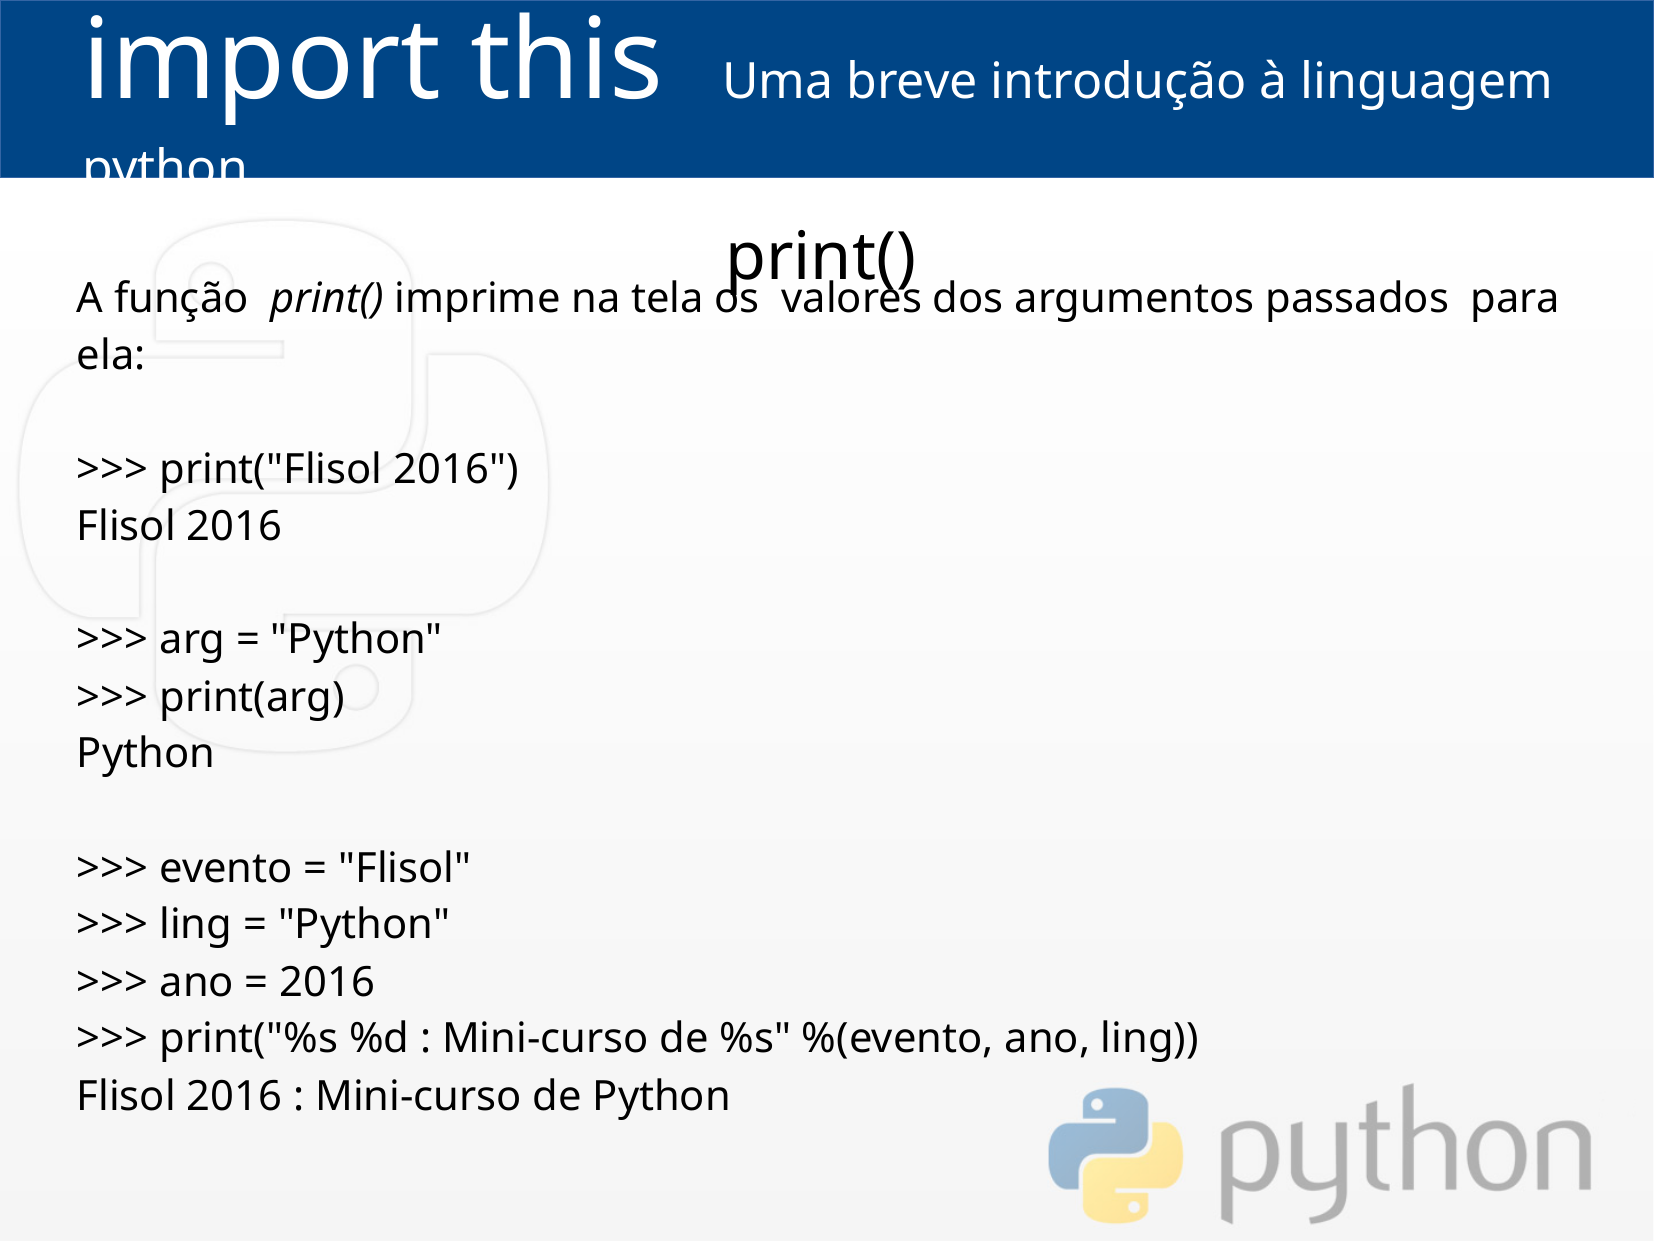

import this Uma breve introdução à linguagem python
print()
# A função print() imprime na tela os valores dos argumentos passados para ela:
>>> print("Flisol 2016")
Flisol 2016
>>> arg = "Python"
>>> print(arg)
Python
>>> evento = "Flisol"
>>> ling = "Python"
>>> ano = 2016
>>> print("%s %d : Mini-curso de %s" %(evento, ano, ling))
Flisol 2016 : Mini-curso de Python